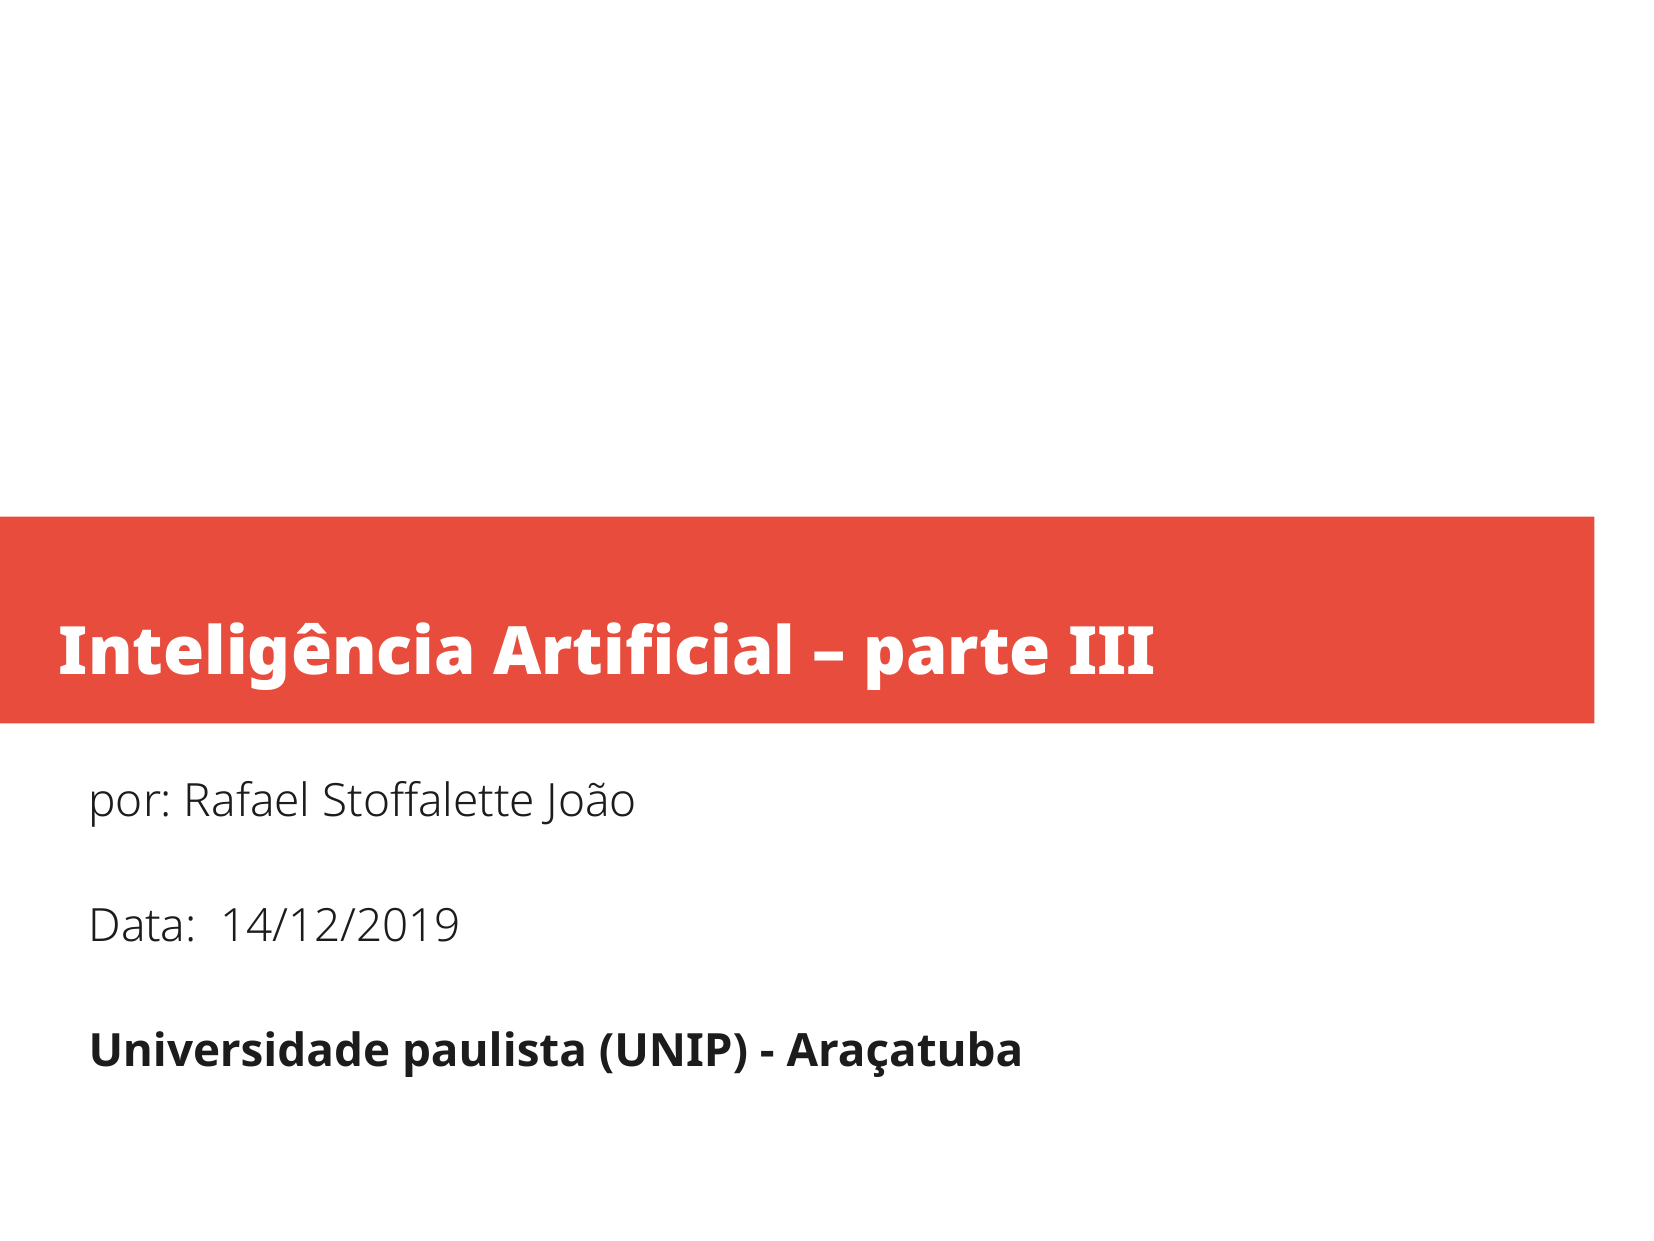

# Inteligência Artificial – parte III
por: Rafael Stoffalette João
Data: 14/12/2019
Universidade paulista (UNIP) - Araçatuba